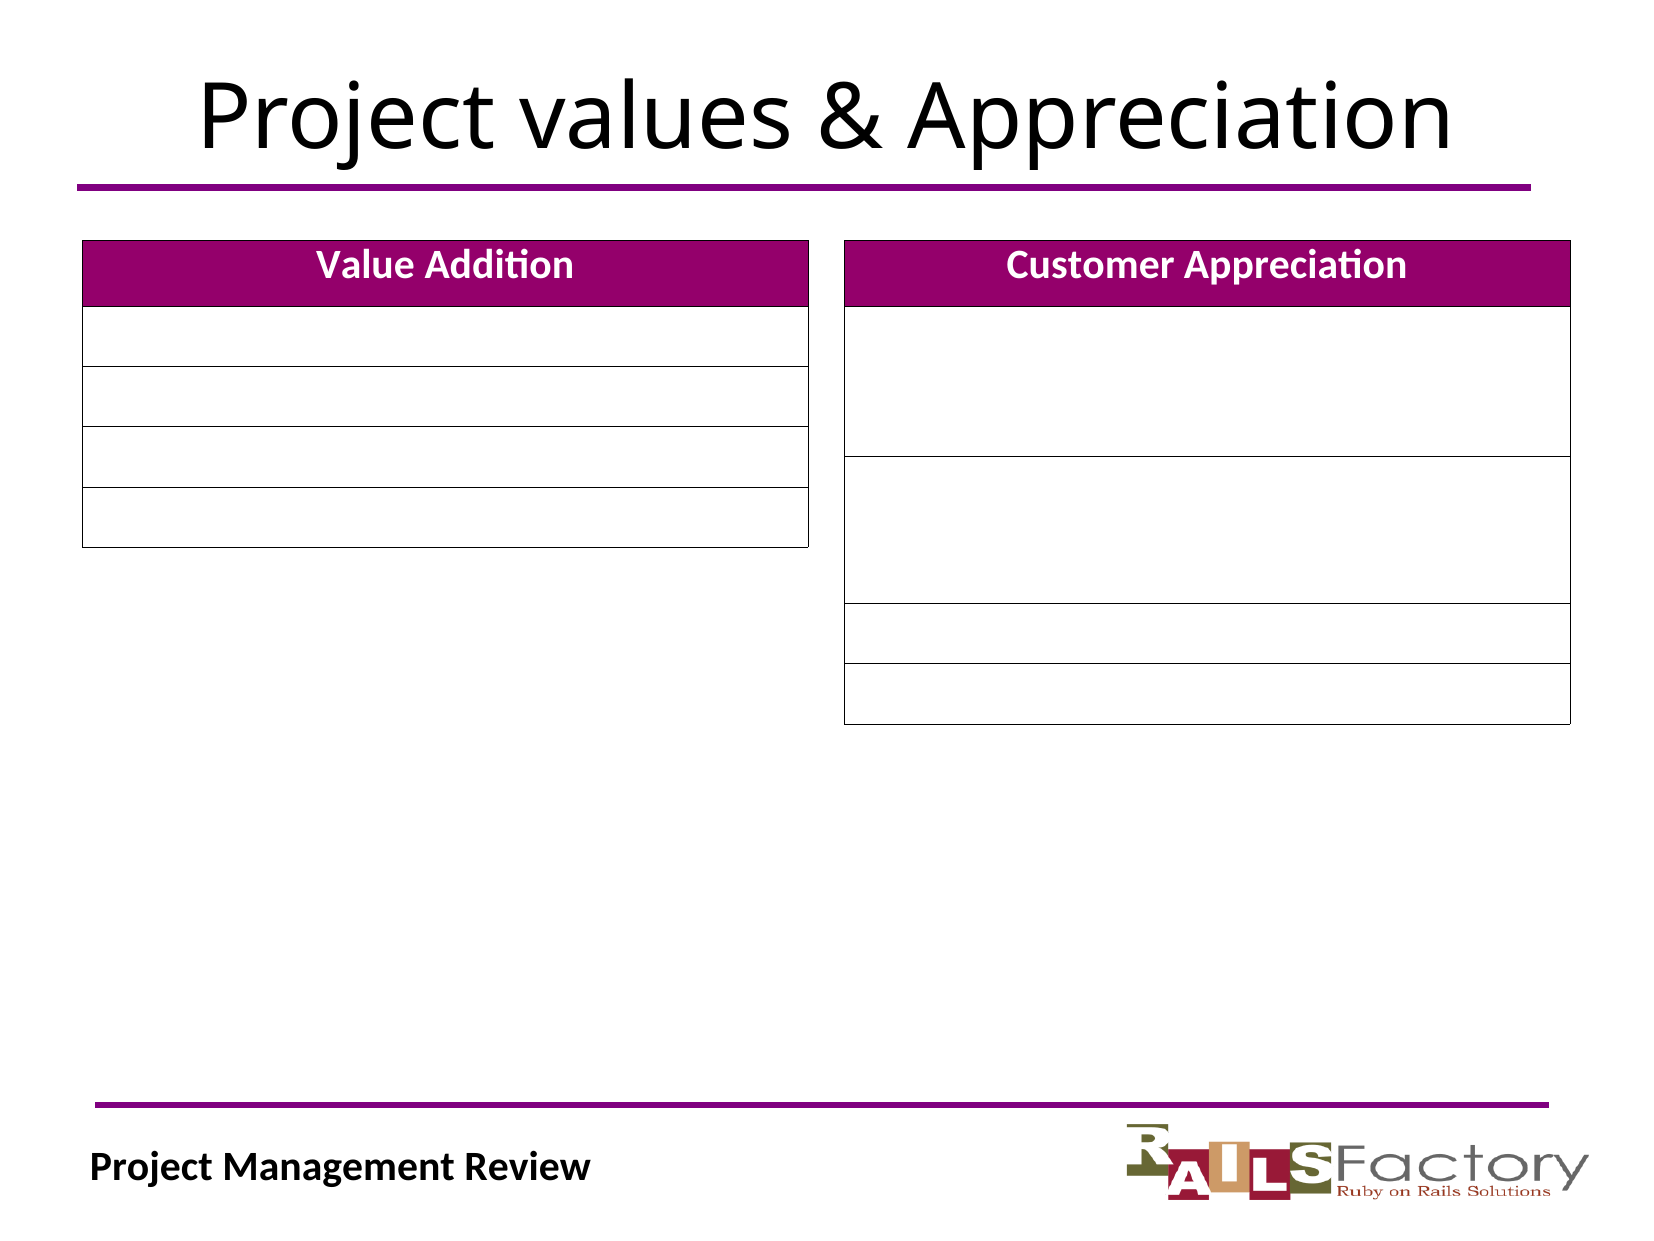

# Project values & Appreciation
| Value Addition |
| --- |
| |
| |
| |
| |
| Customer Appreciation |
| --- |
| |
| |
| |
| |